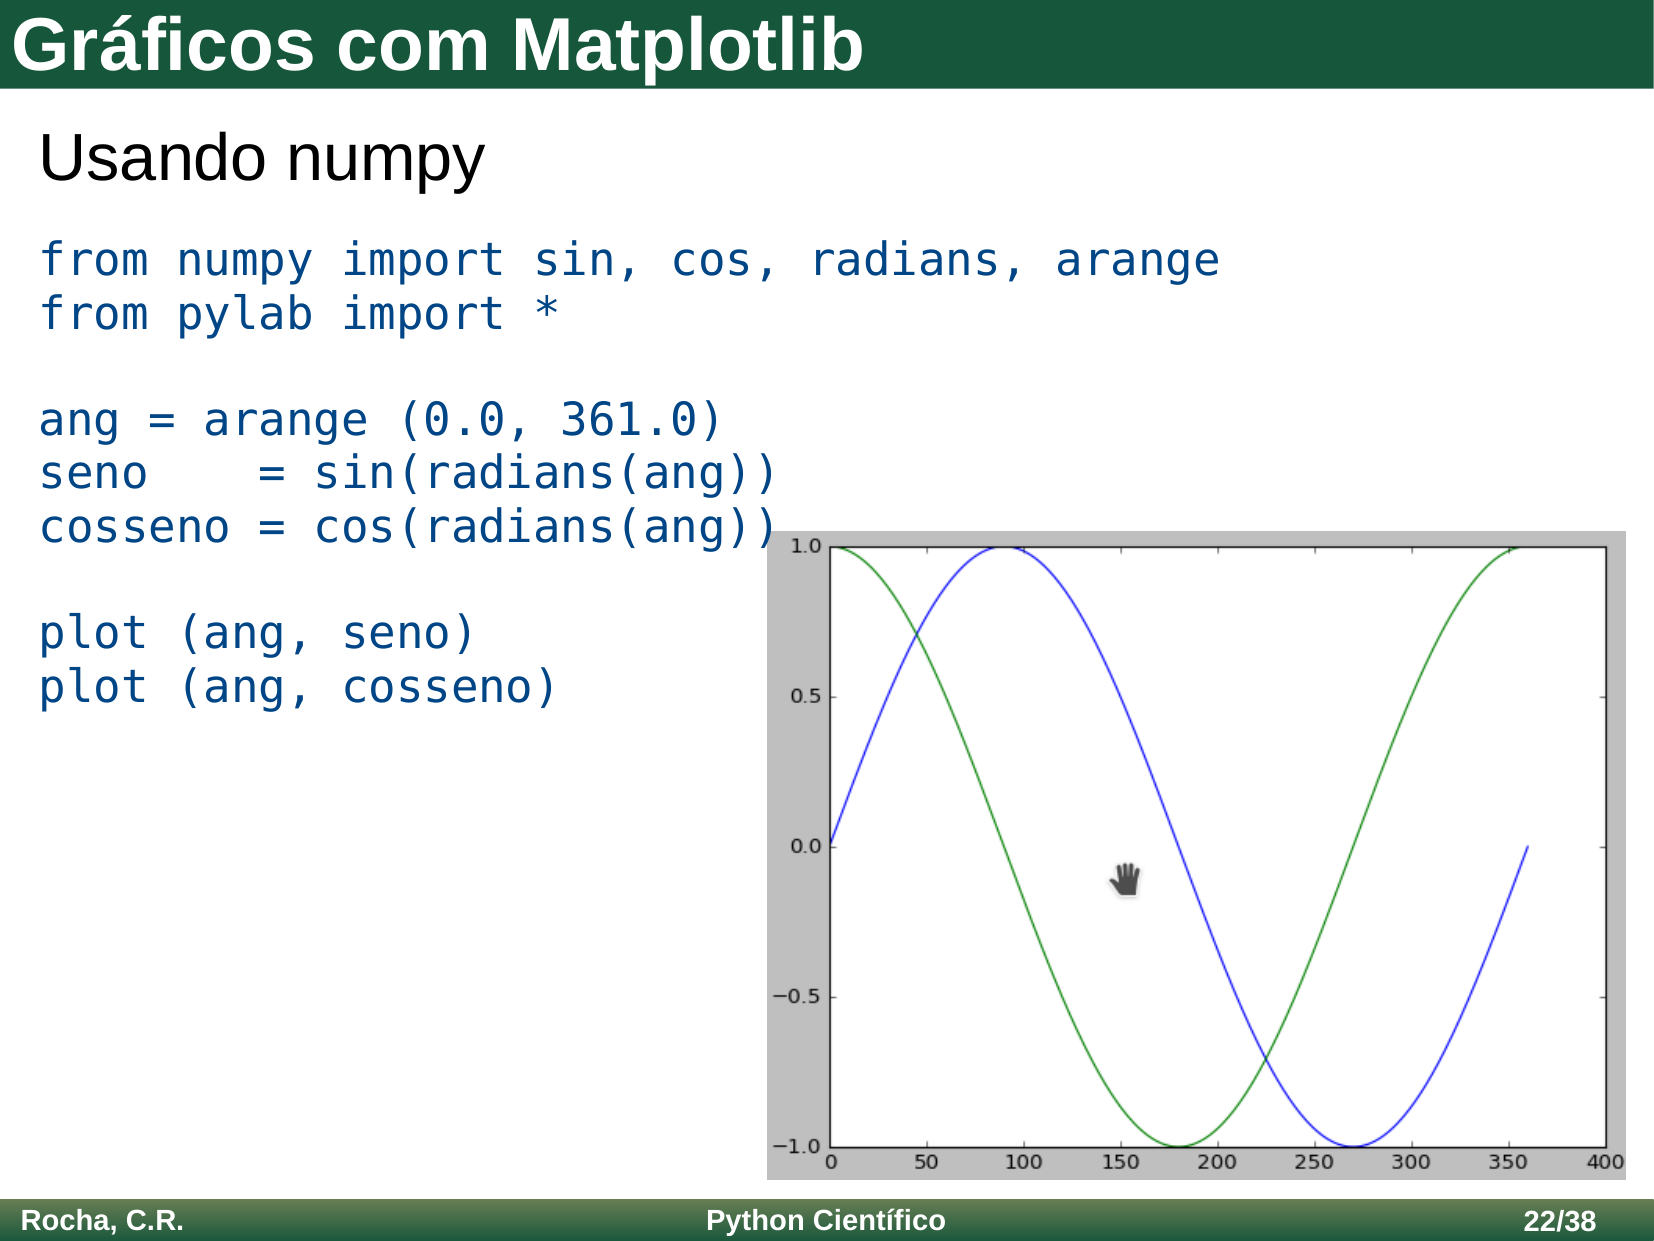

# Gráficos com Matplotlib
Usando numpy
from numpy import sin, cos, radians, arange
from pylab import *
ang = arange (0.0, 361.0)
seno = sin(radians(ang))
cosseno = cos(radians(ang))
plot (ang, seno)
plot (ang, cosseno)